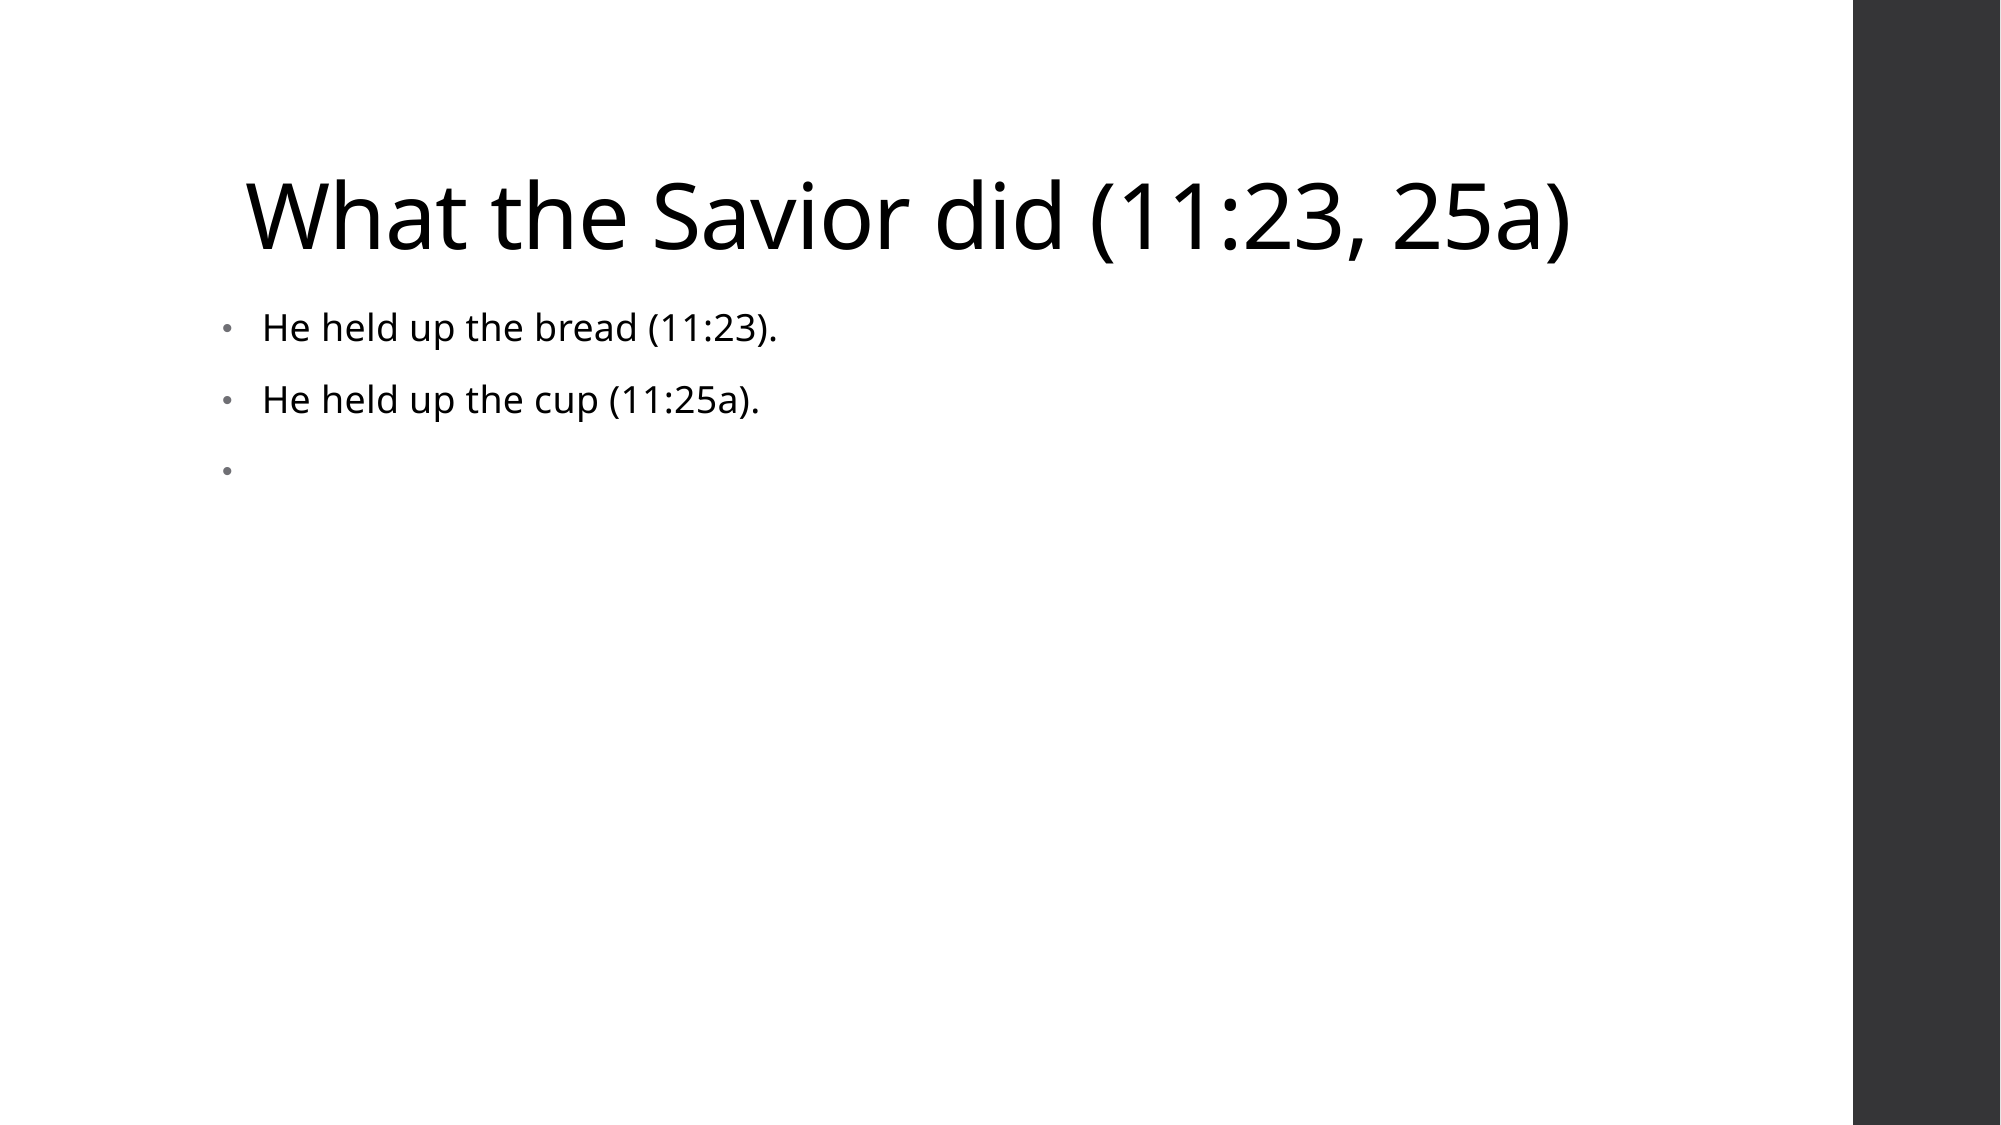

# What the Savior did (11:23, 25a)
 He held up the bread (11:23).
 He held up the cup (11:25a).